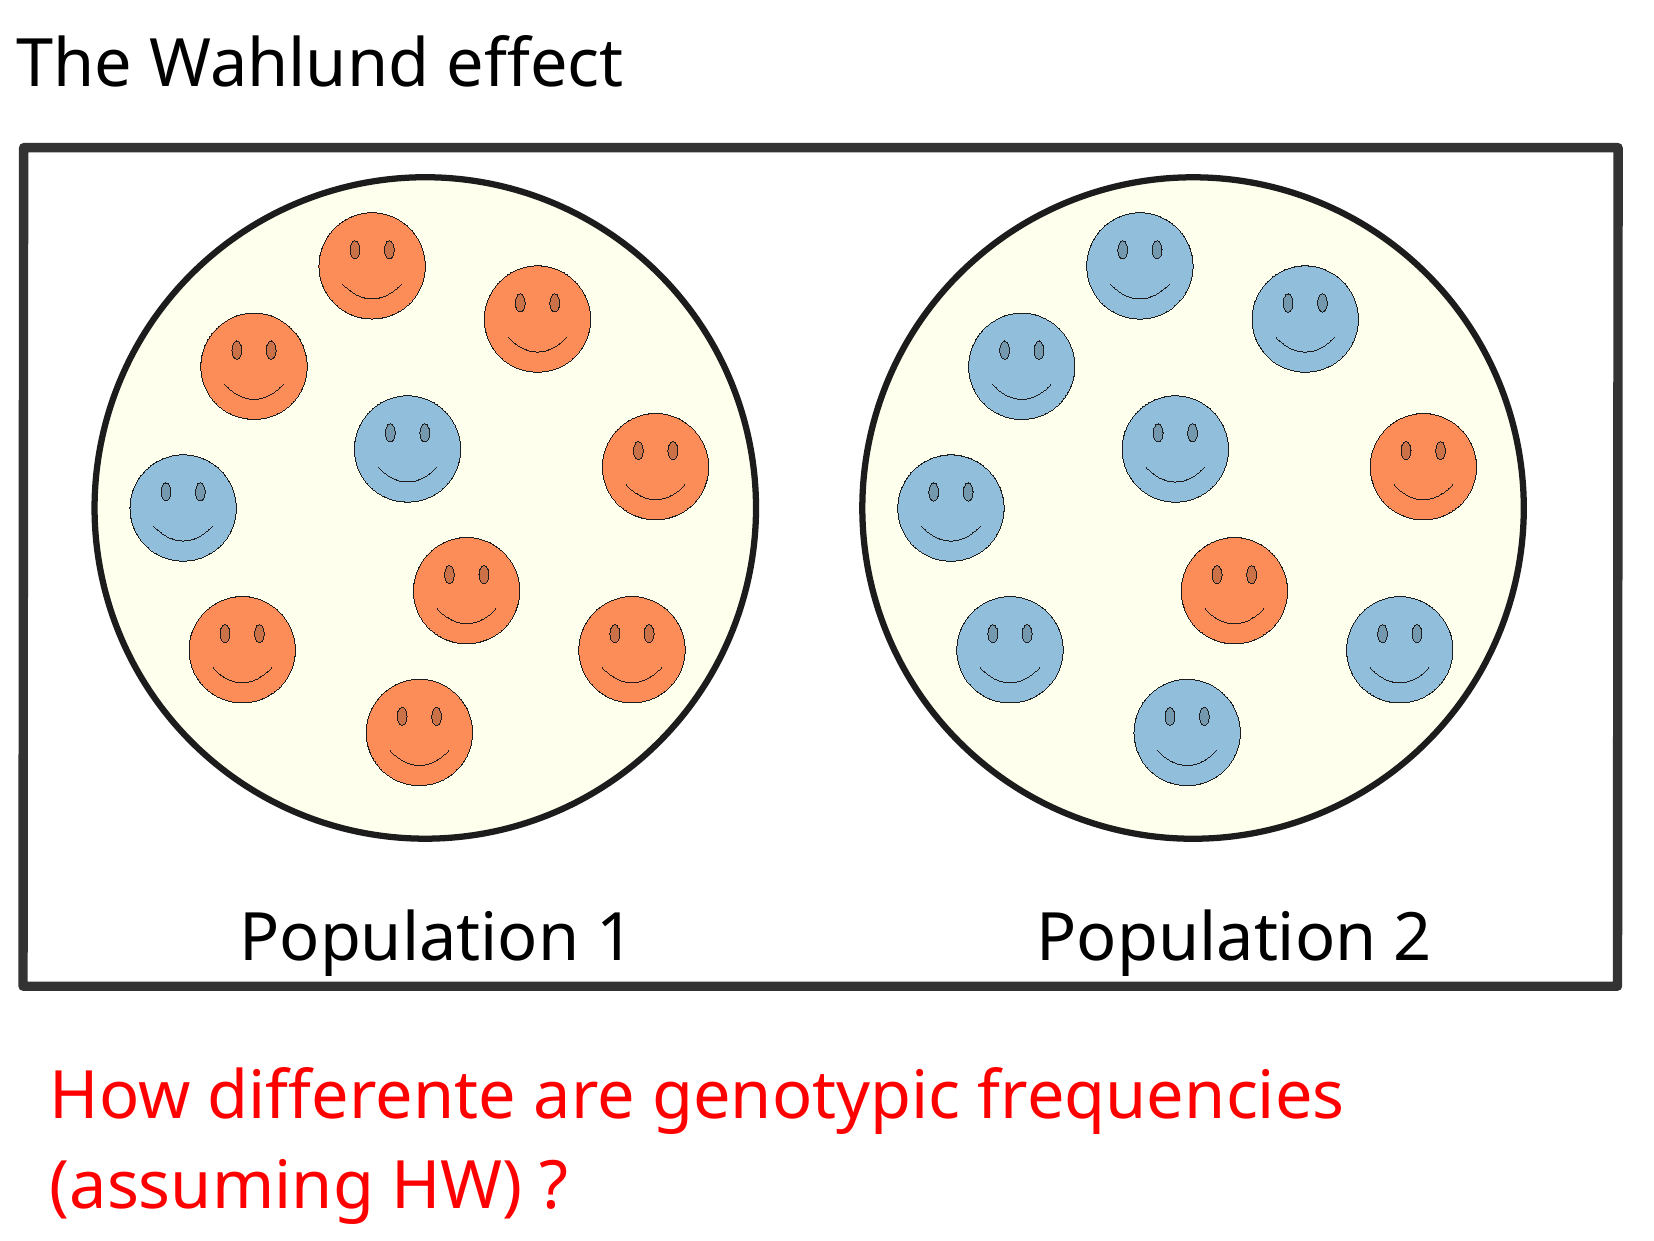

The Wahlund effect
Population 1
Population 2
How differente are genotypic frequencies (assuming HW) ?